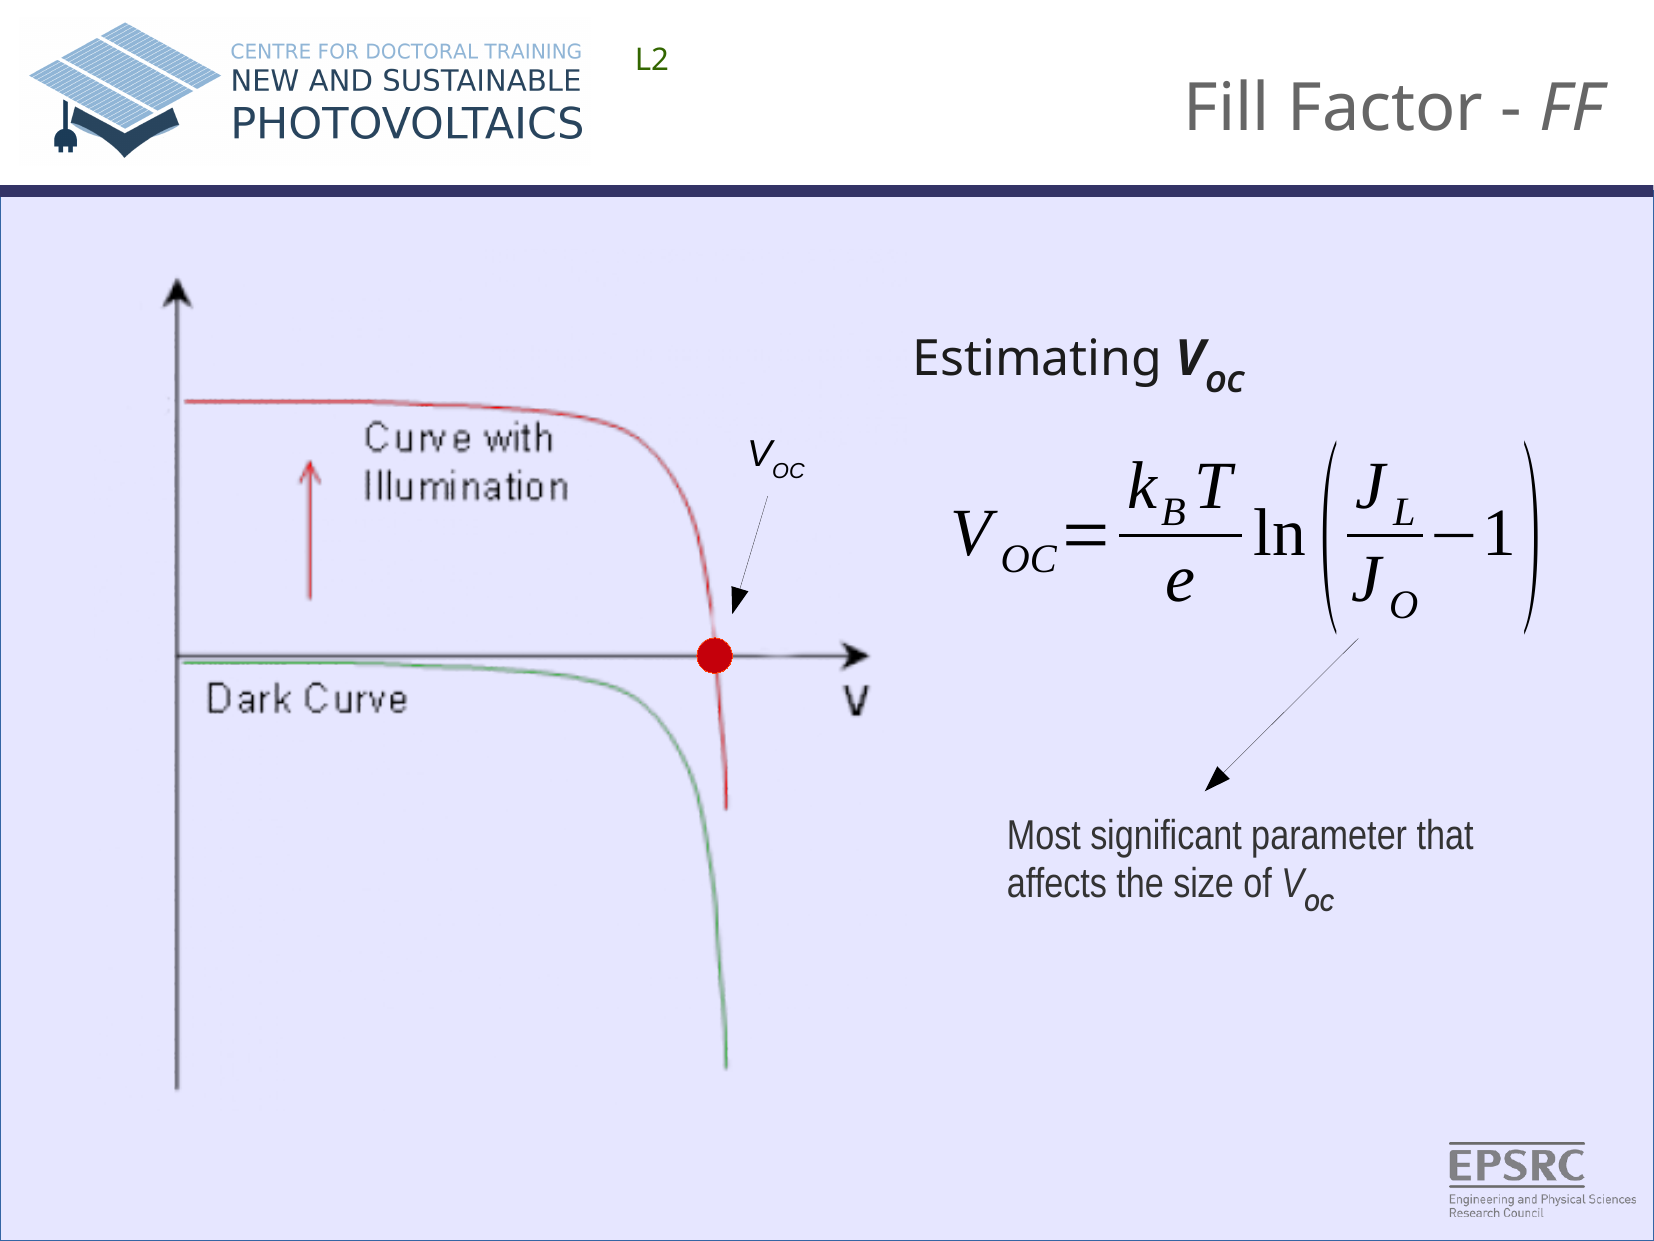

L2
Fill Factor - FF
Estimating VOC
VOC
Most significant parameter that affects the size of VOC